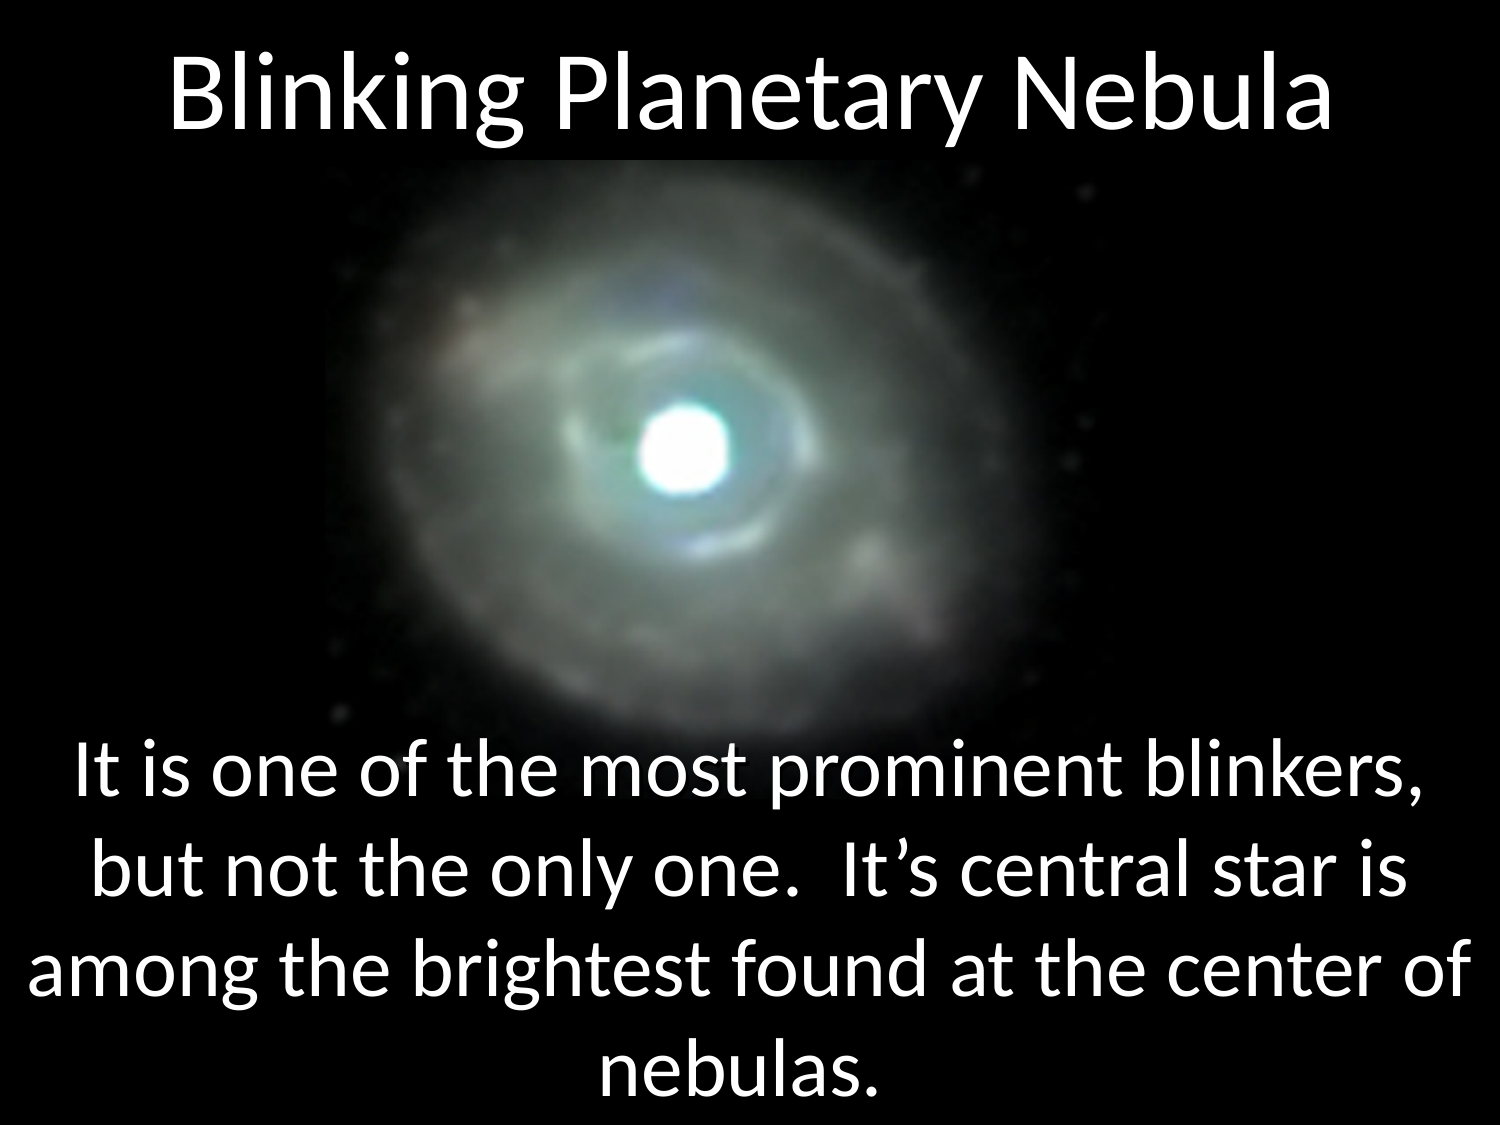

Blinking Planetary Nebula
It is one of the most prominent blinkers, but not the only one. It’s central star is among the brightest found at the center of nebulas.